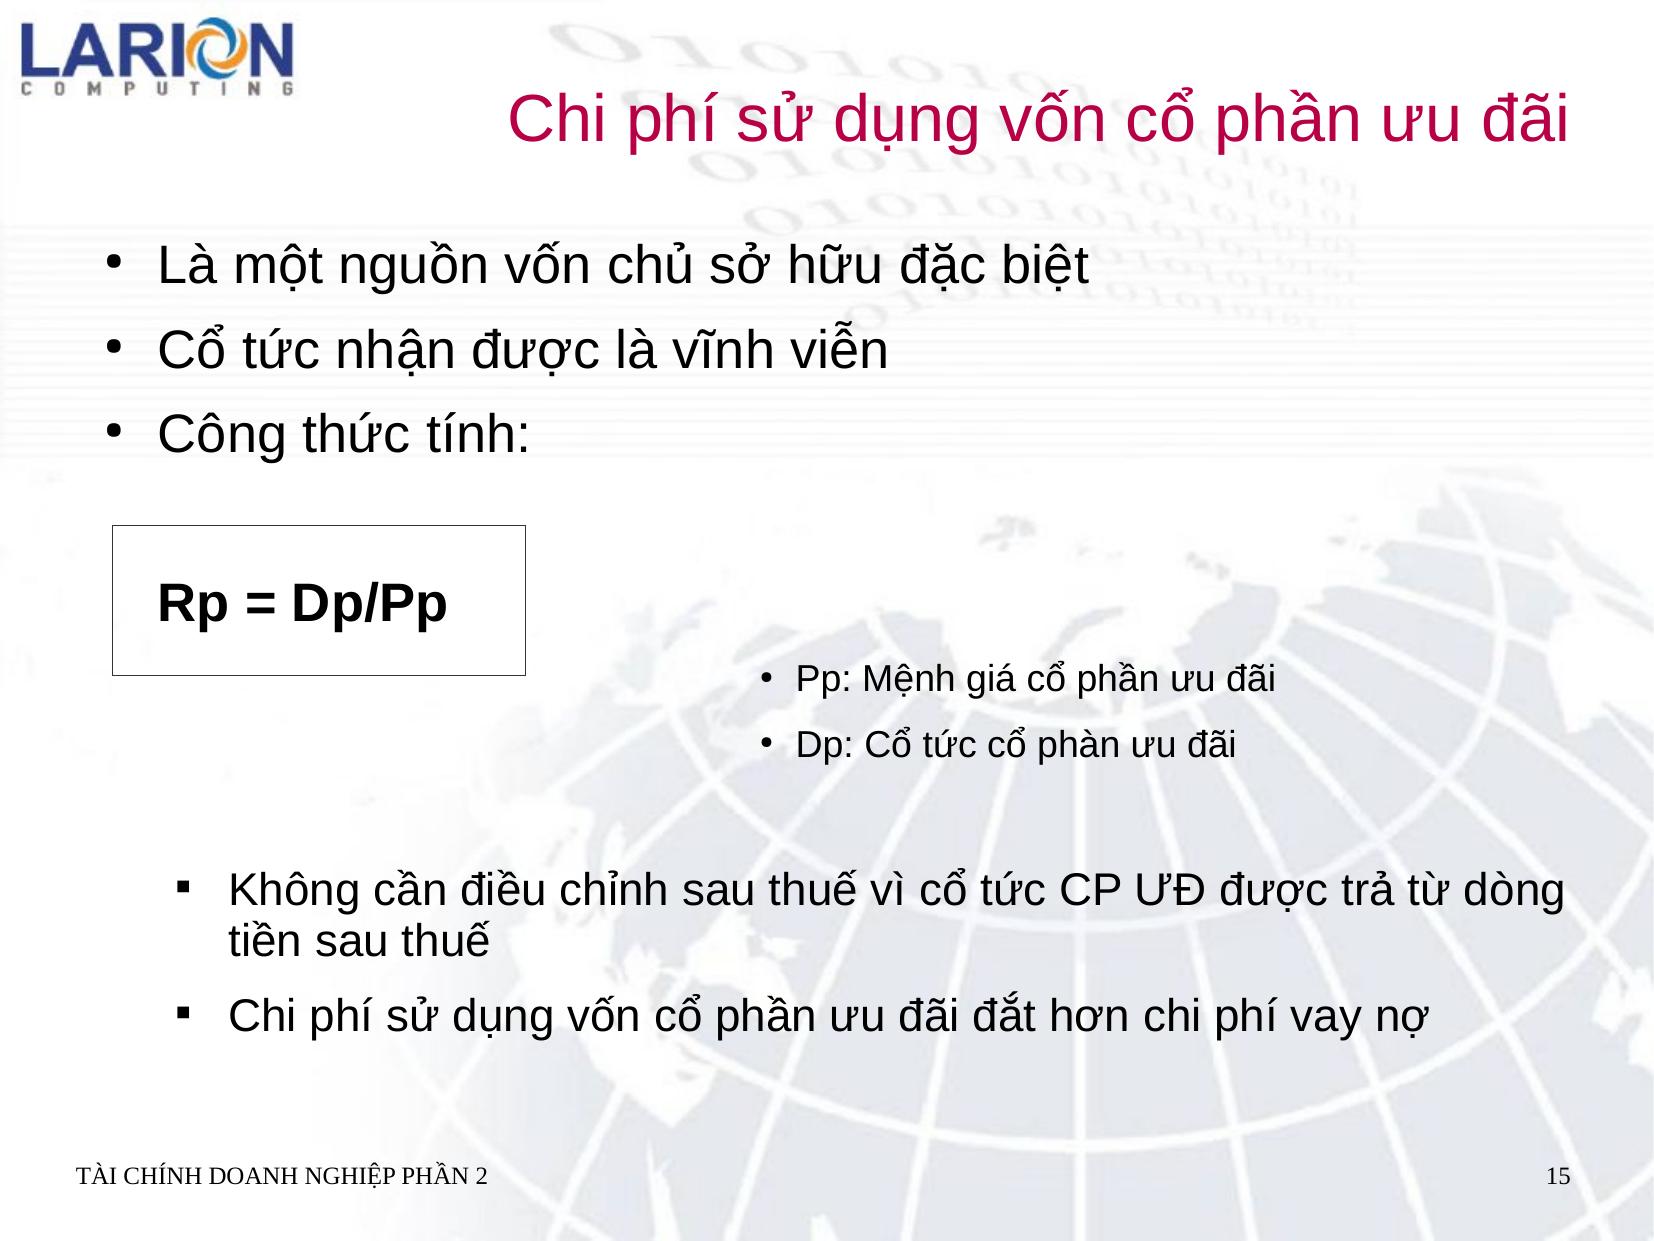

# Chi phí sử dụng vốn cổ phần ưu đãi
Là một nguồn vốn chủ sở hữu đặc biệt
Cổ tức nhận được là vĩnh viễn
Công thức tính:
Rp = Dp/Pp
Pp: Mệnh giá cổ phần ưu đãi
Dp: Cổ tức cổ phàn ưu đãi
Không cần điều chỉnh sau thuế vì cổ tức CP ƯĐ được trả từ dòng tiền sau thuế
Chi phí sử dụng vốn cổ phần ưu đãi đắt hơn chi phí vay nợ
TÀI CHÍNH DOANH NGHIỆP PHẦN 2
15